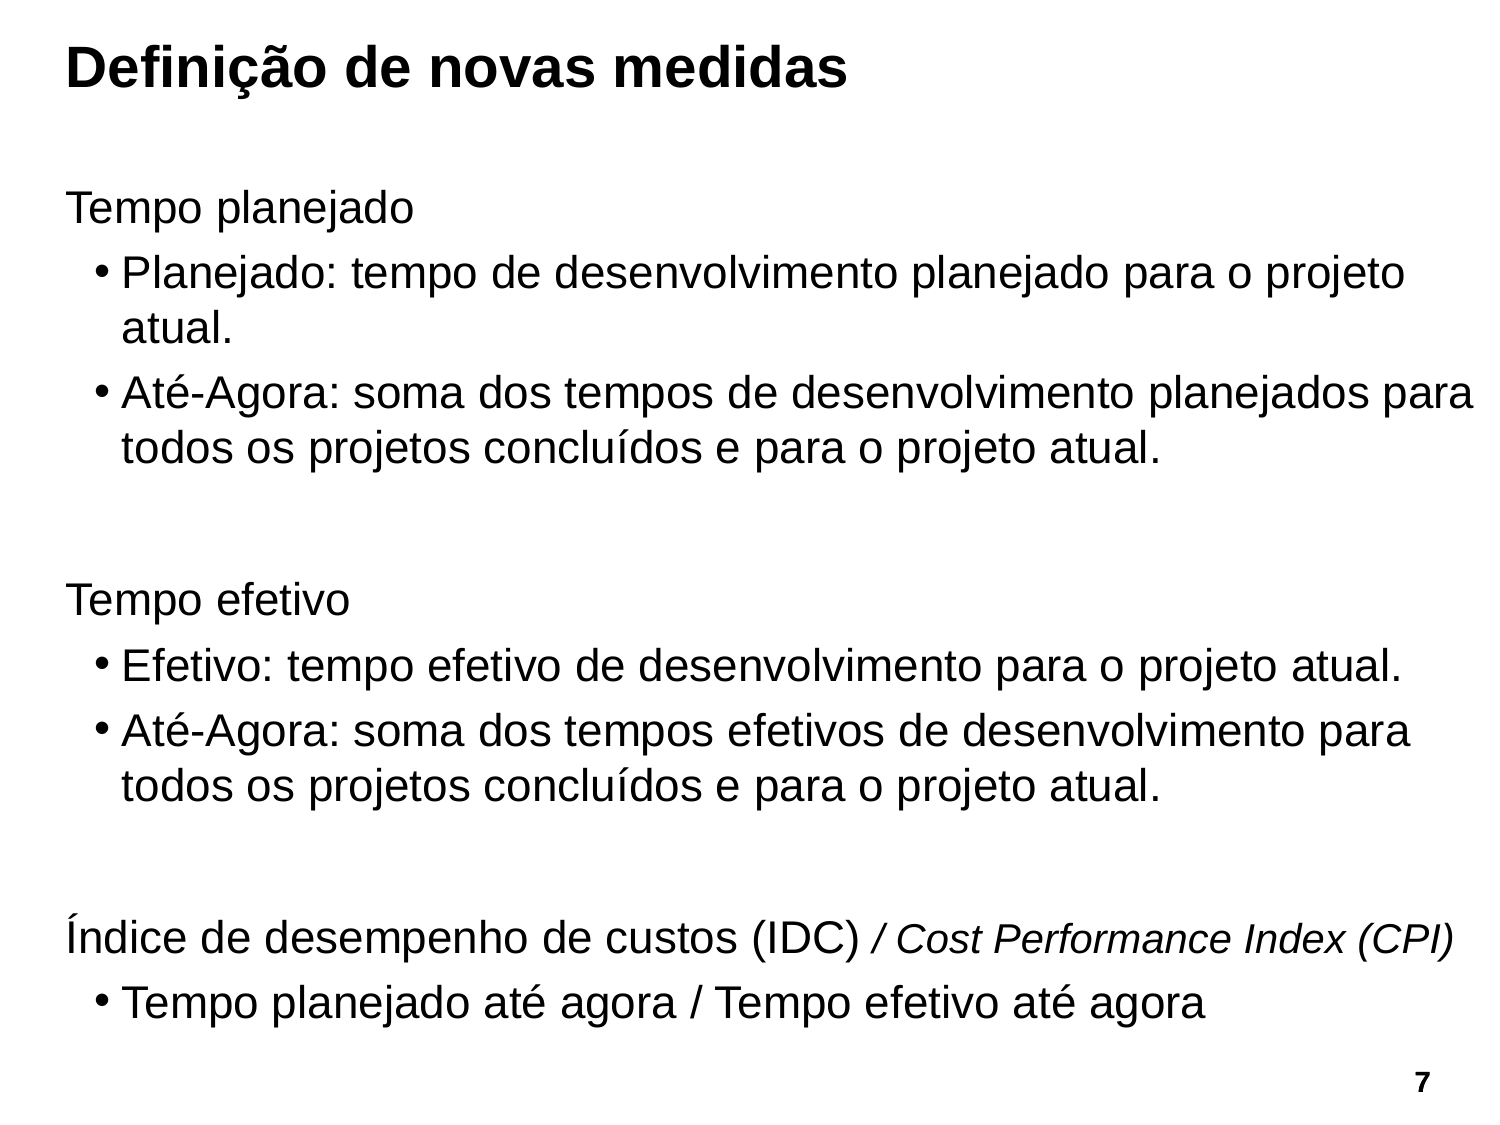

# Definição de novas medidas
Tempo planejado
Planejado: tempo de desenvolvimento planejado para o projeto atual.
Até-Agora: soma dos tempos de desenvolvimento planejados para todos os projetos concluídos e para o projeto atual.
Tempo efetivo
Efetivo: tempo efetivo de desenvolvimento para o projeto atual.
Até-Agora: soma dos tempos efetivos de desenvolvimento para todos os projetos concluídos e para o projeto atual.
Índice de desempenho de custos (IDC) / Cost Performance Index (CPI)
Tempo planejado até agora / Tempo efetivo até agora